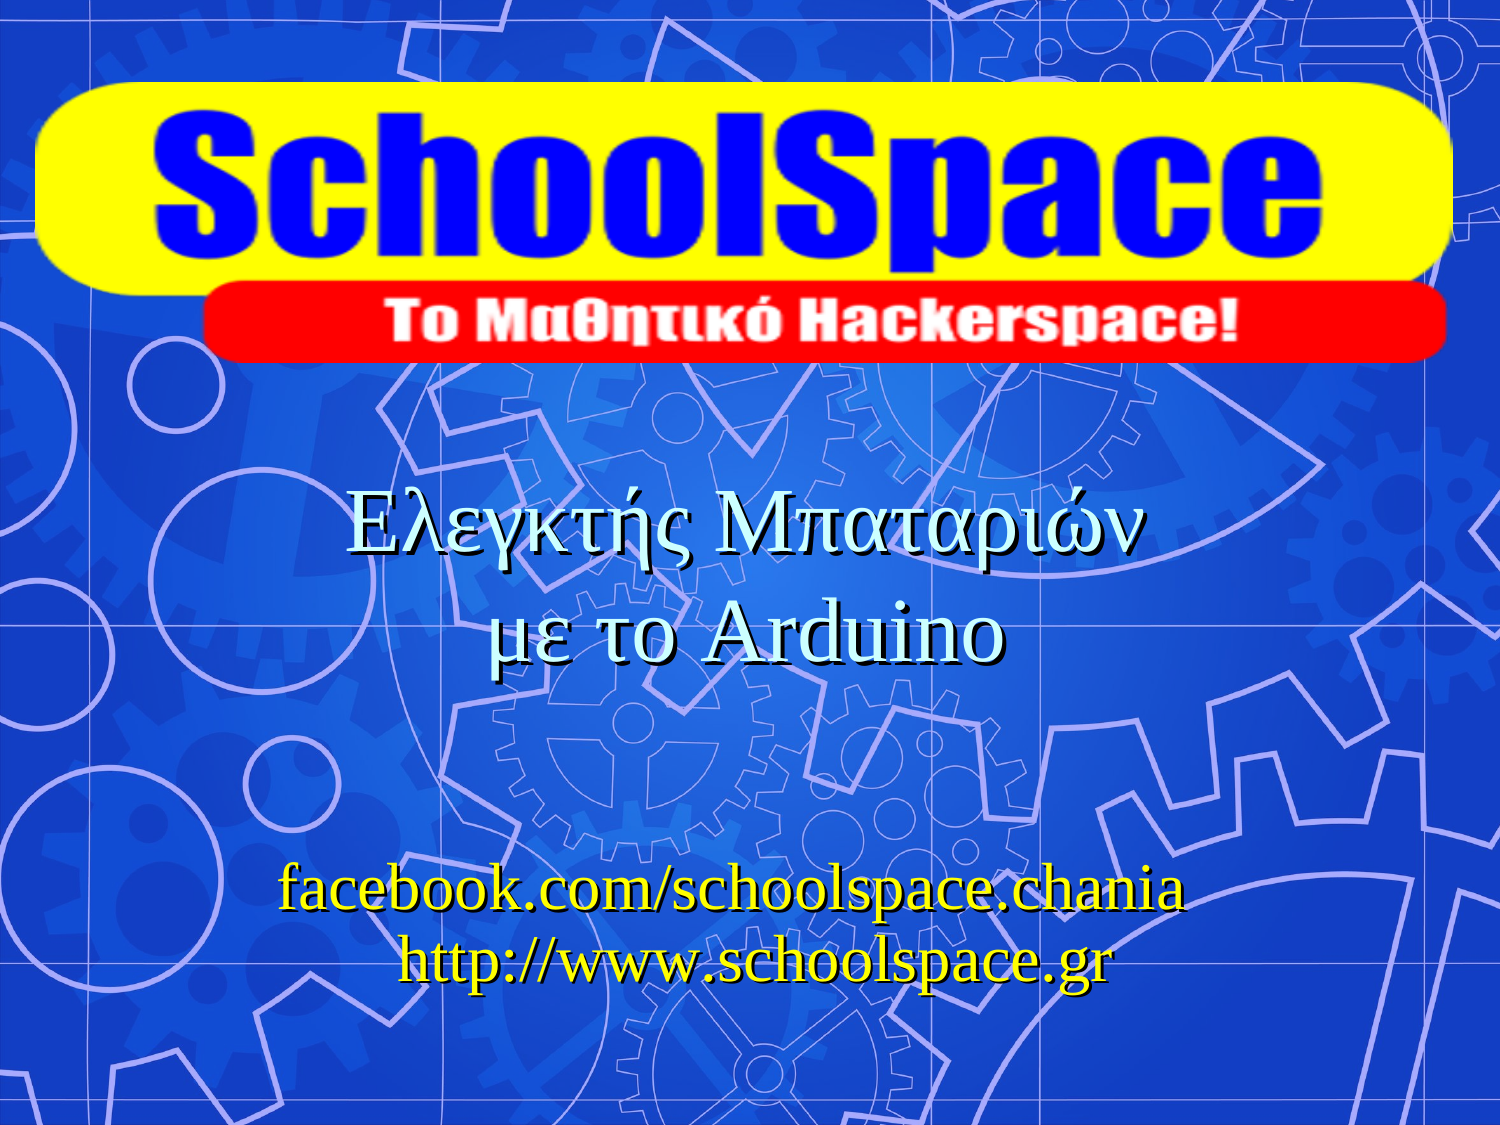

Ελεγκτής Μπαταριών
με το Arduino
facebook.com/schoolspace.chania
# http://www.schoolspace.gr